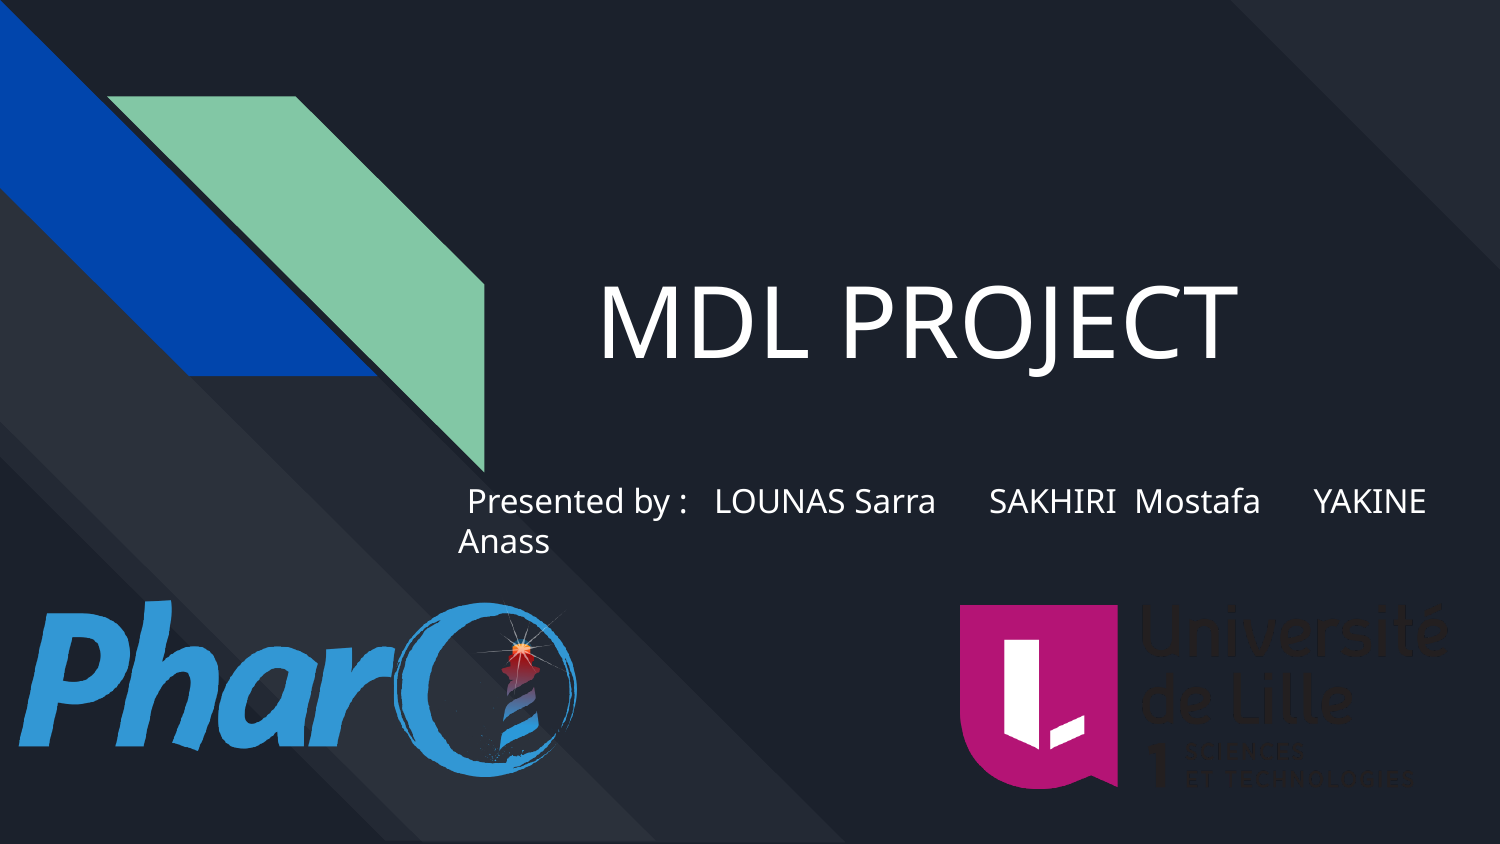

# MDL PROJECT
 Presented by : LOUNAS Sarra SAKHIRI Mostafa YAKINE Anass